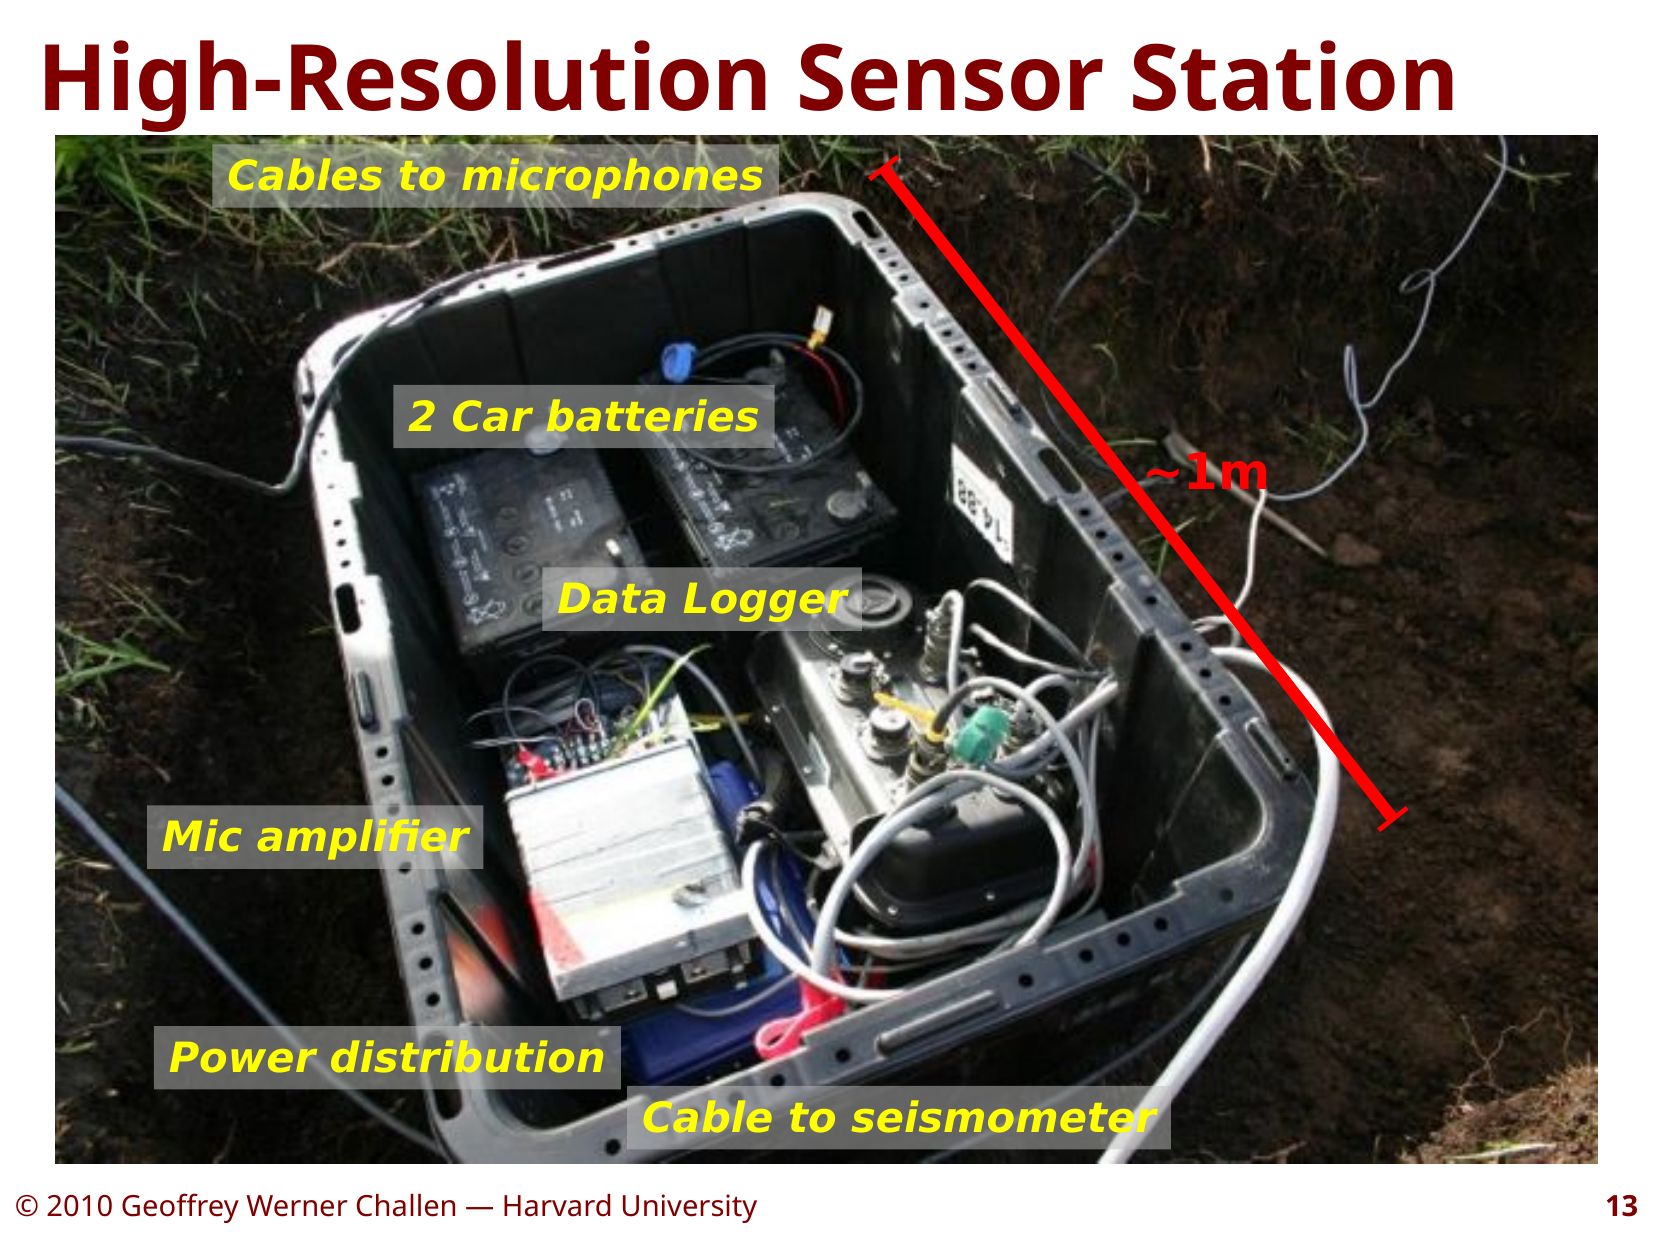

# High-Resolution Sensor Station
Cables to microphones
2 Car batteries
Data Logger
Mic amplifier
Power distribution
Cable to seismometer
~1m
13